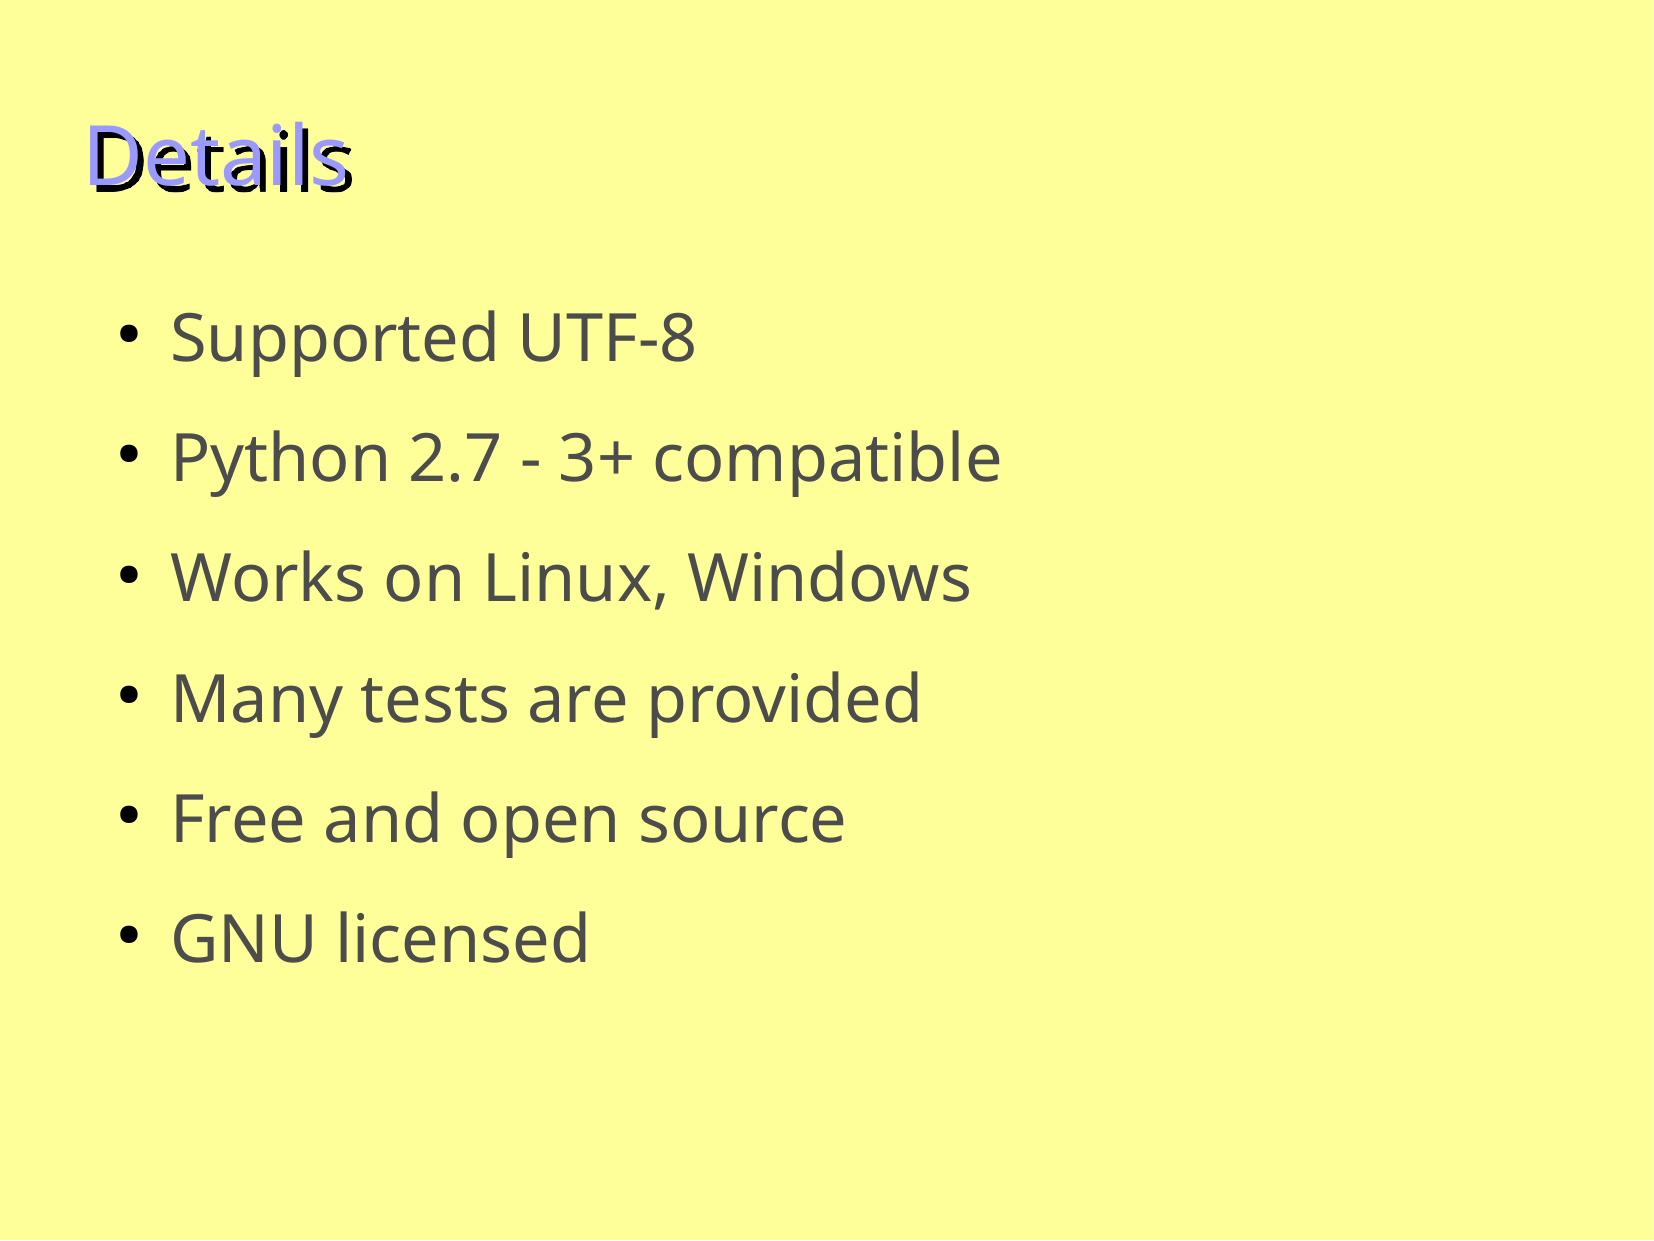

# Details
Supported UTF-8
Python 2.7 - 3+ compatible
Works on Linux, Windows
Many tests are provided
Free and open source
GNU licensed